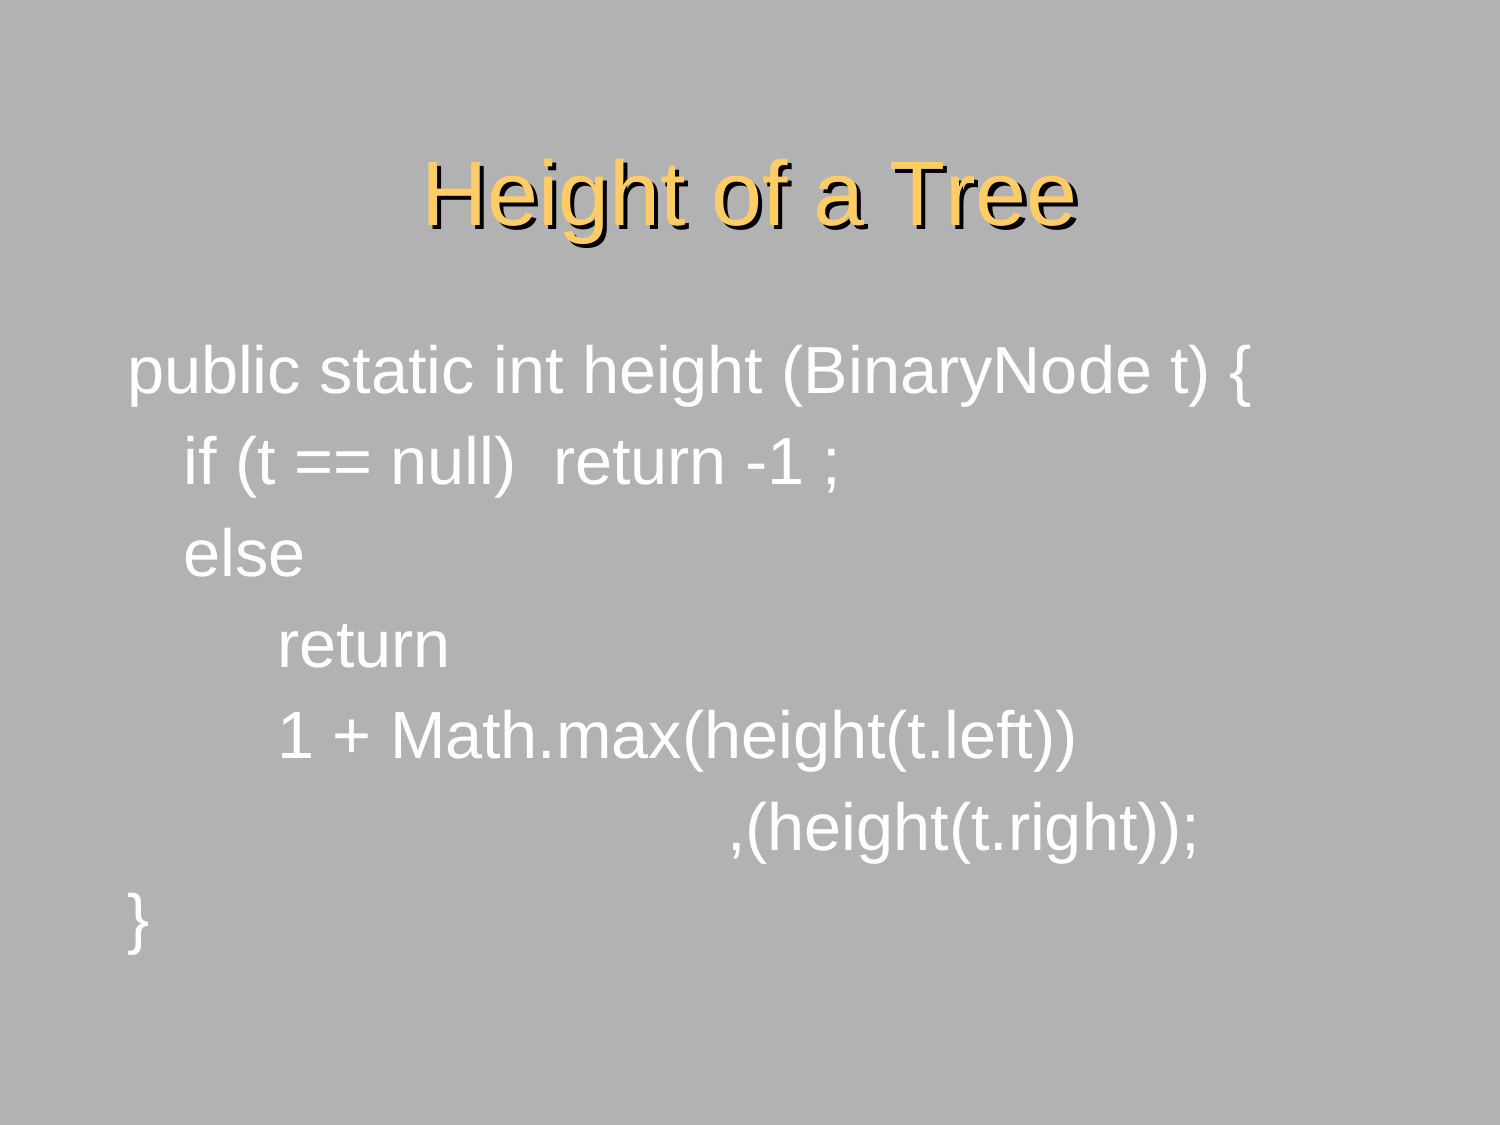

# Height of a Tree
public static int height (BinaryNode t) {
	if (t == null) return -1 ;
	else
		return
		1 + Math.max(height(t.left))
				 	,(height(t.right));
}